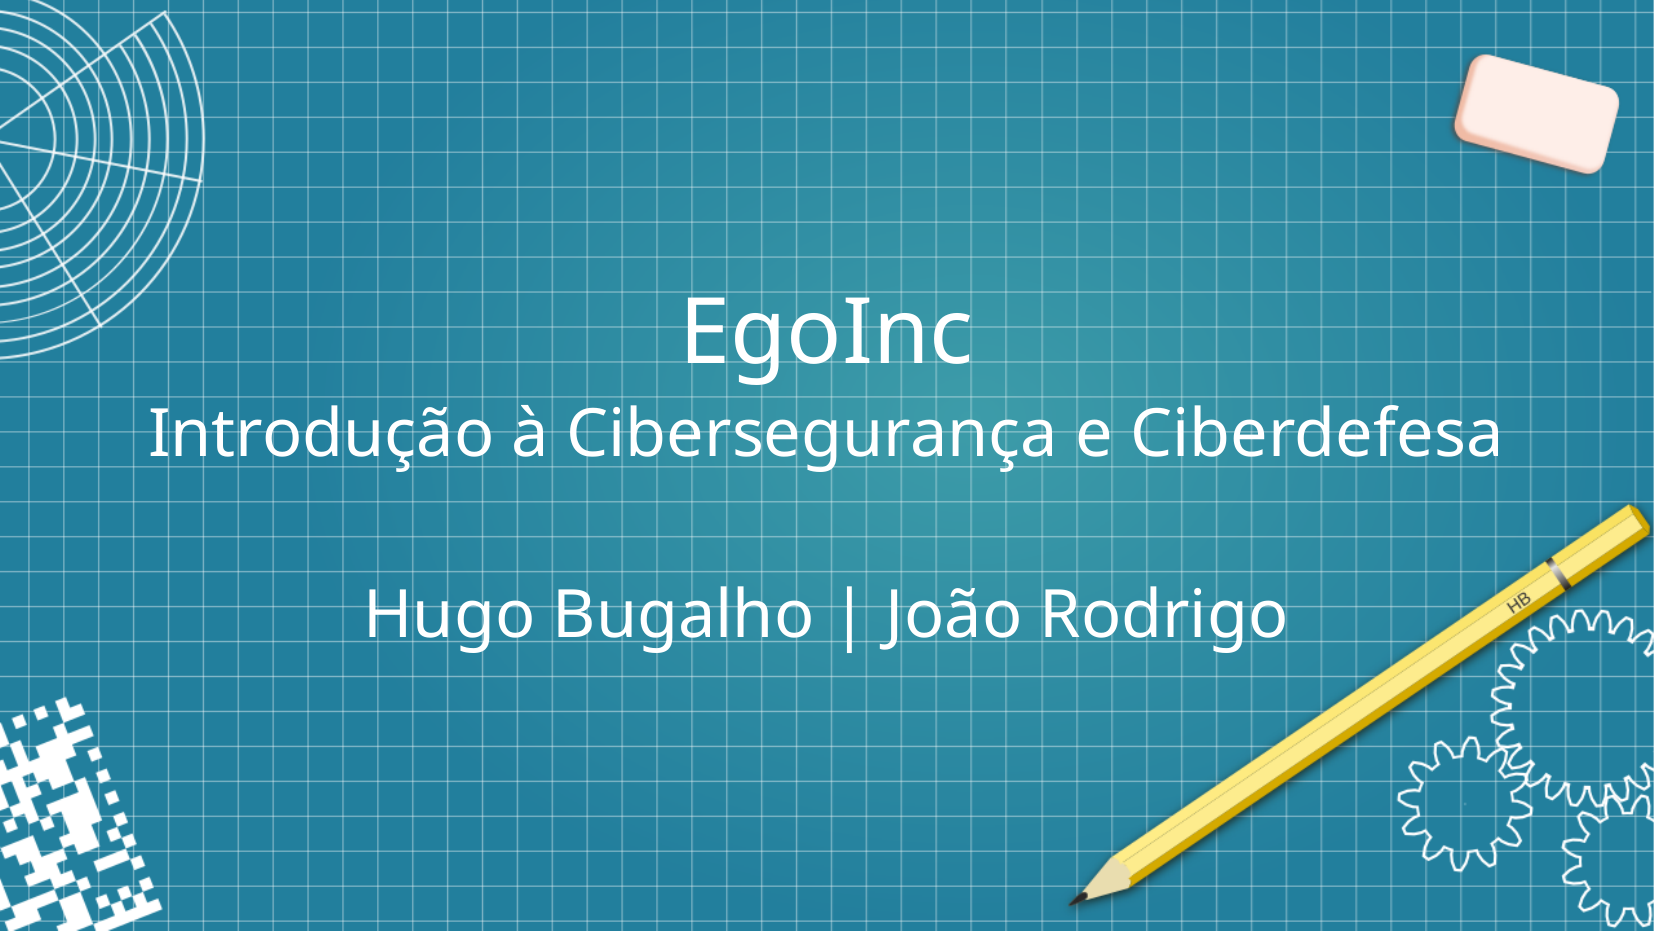

# EgoInc
Introdução à Cibersegurança e Ciberdefesa
Hugo Bugalho | João Rodrigo